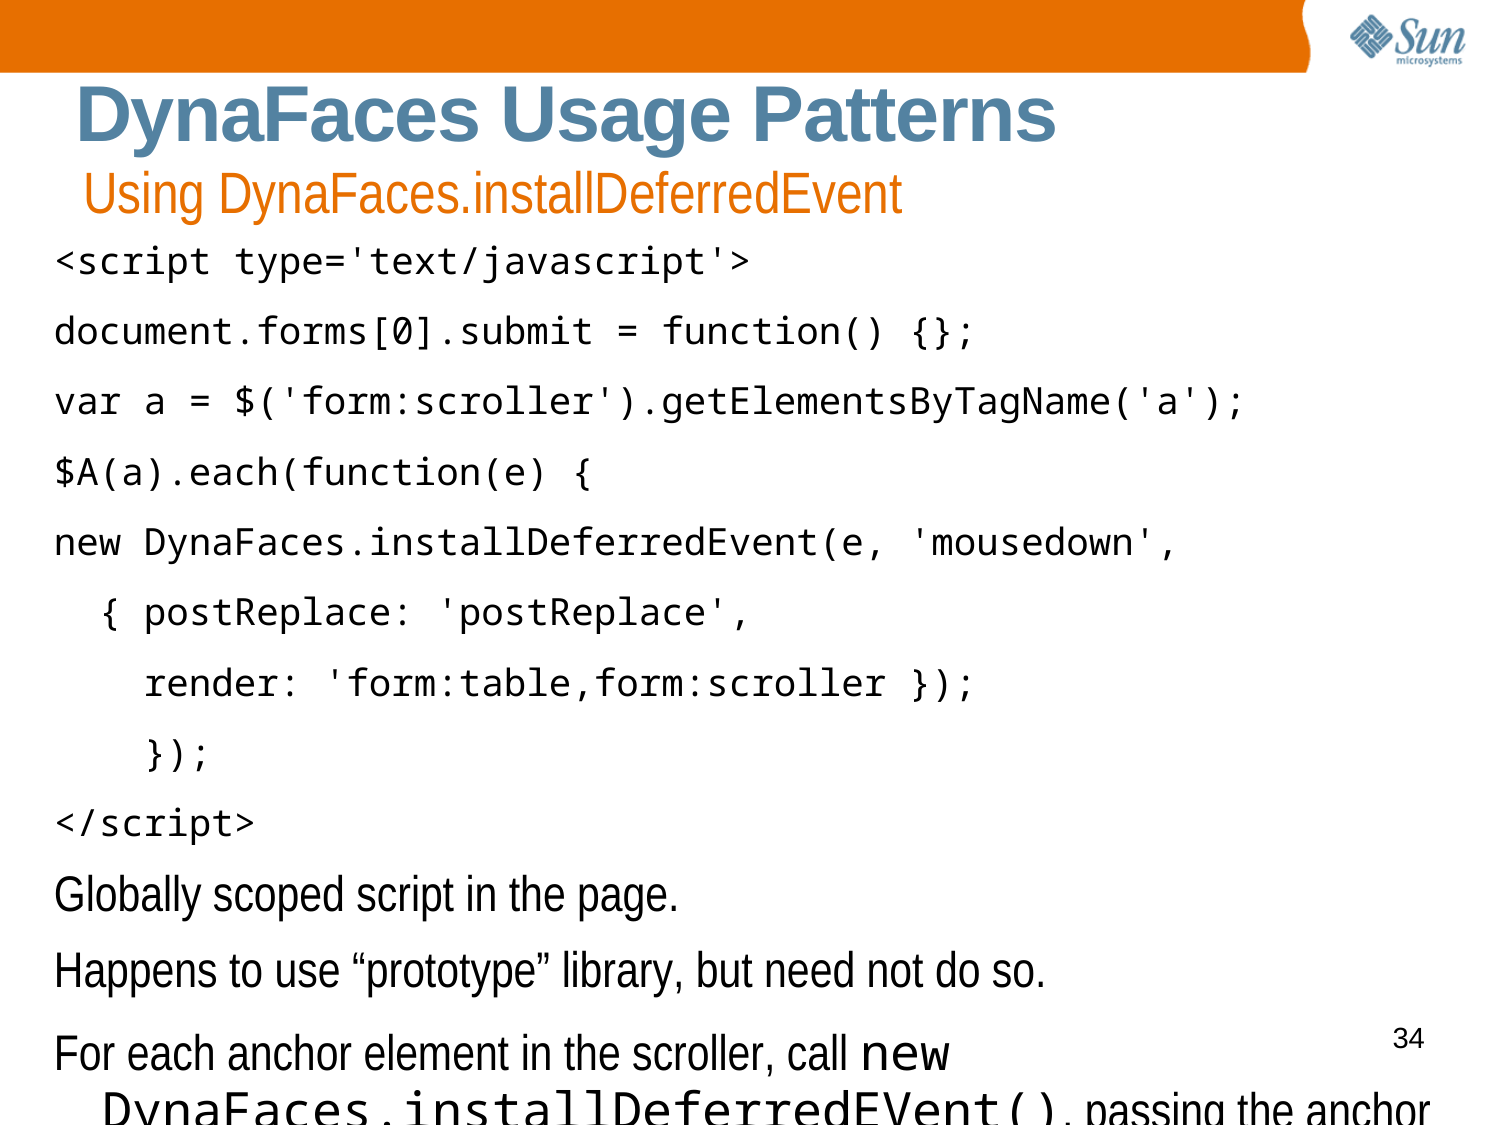

# DynaFaces Usage Patterns
Using DynaFaces.installDeferredEvent
<script type='text/javascript'>
document.forms[0].submit = function() {};
var a = $('form:scroller').getElementsByTagName('a');
$A(a).each(function(e) {
new DynaFaces.installDeferredEvent(e, 'mousedown',
 { postReplace: 'postReplace',
 render: 'form:table,form:scroller });
 });
</script>
Globally scoped script in the page.
Happens to use “prototype” library, but need not do so.
For each anchor element in the scroller, call new DynaFaces.installDeferredEVent(), passing the anchor element.
34